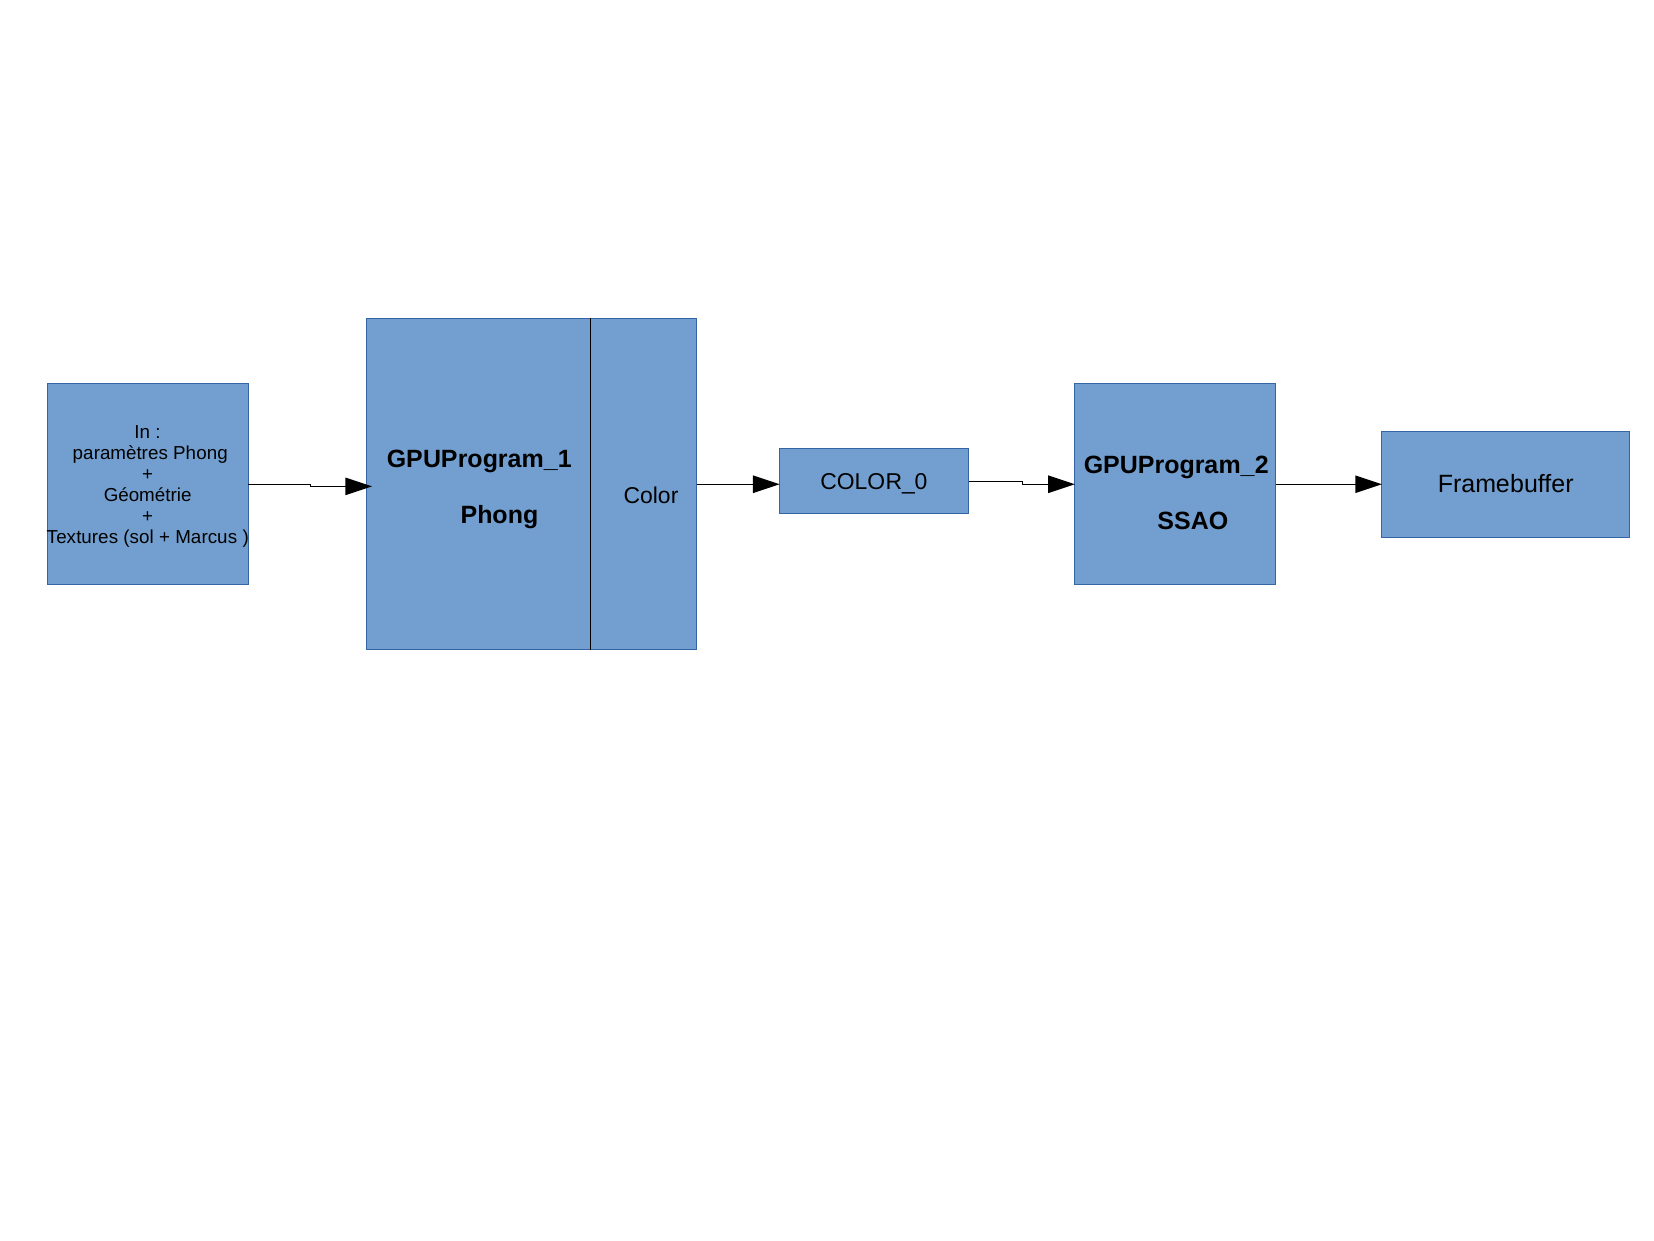

In :
 paramètres Phong
+
Géométrie
+
Textures (sol + Marcus )
Framebuffer
GPUProgram_1
	Phong
GPUProgram_2
	SSAO
COLOR_0
Color